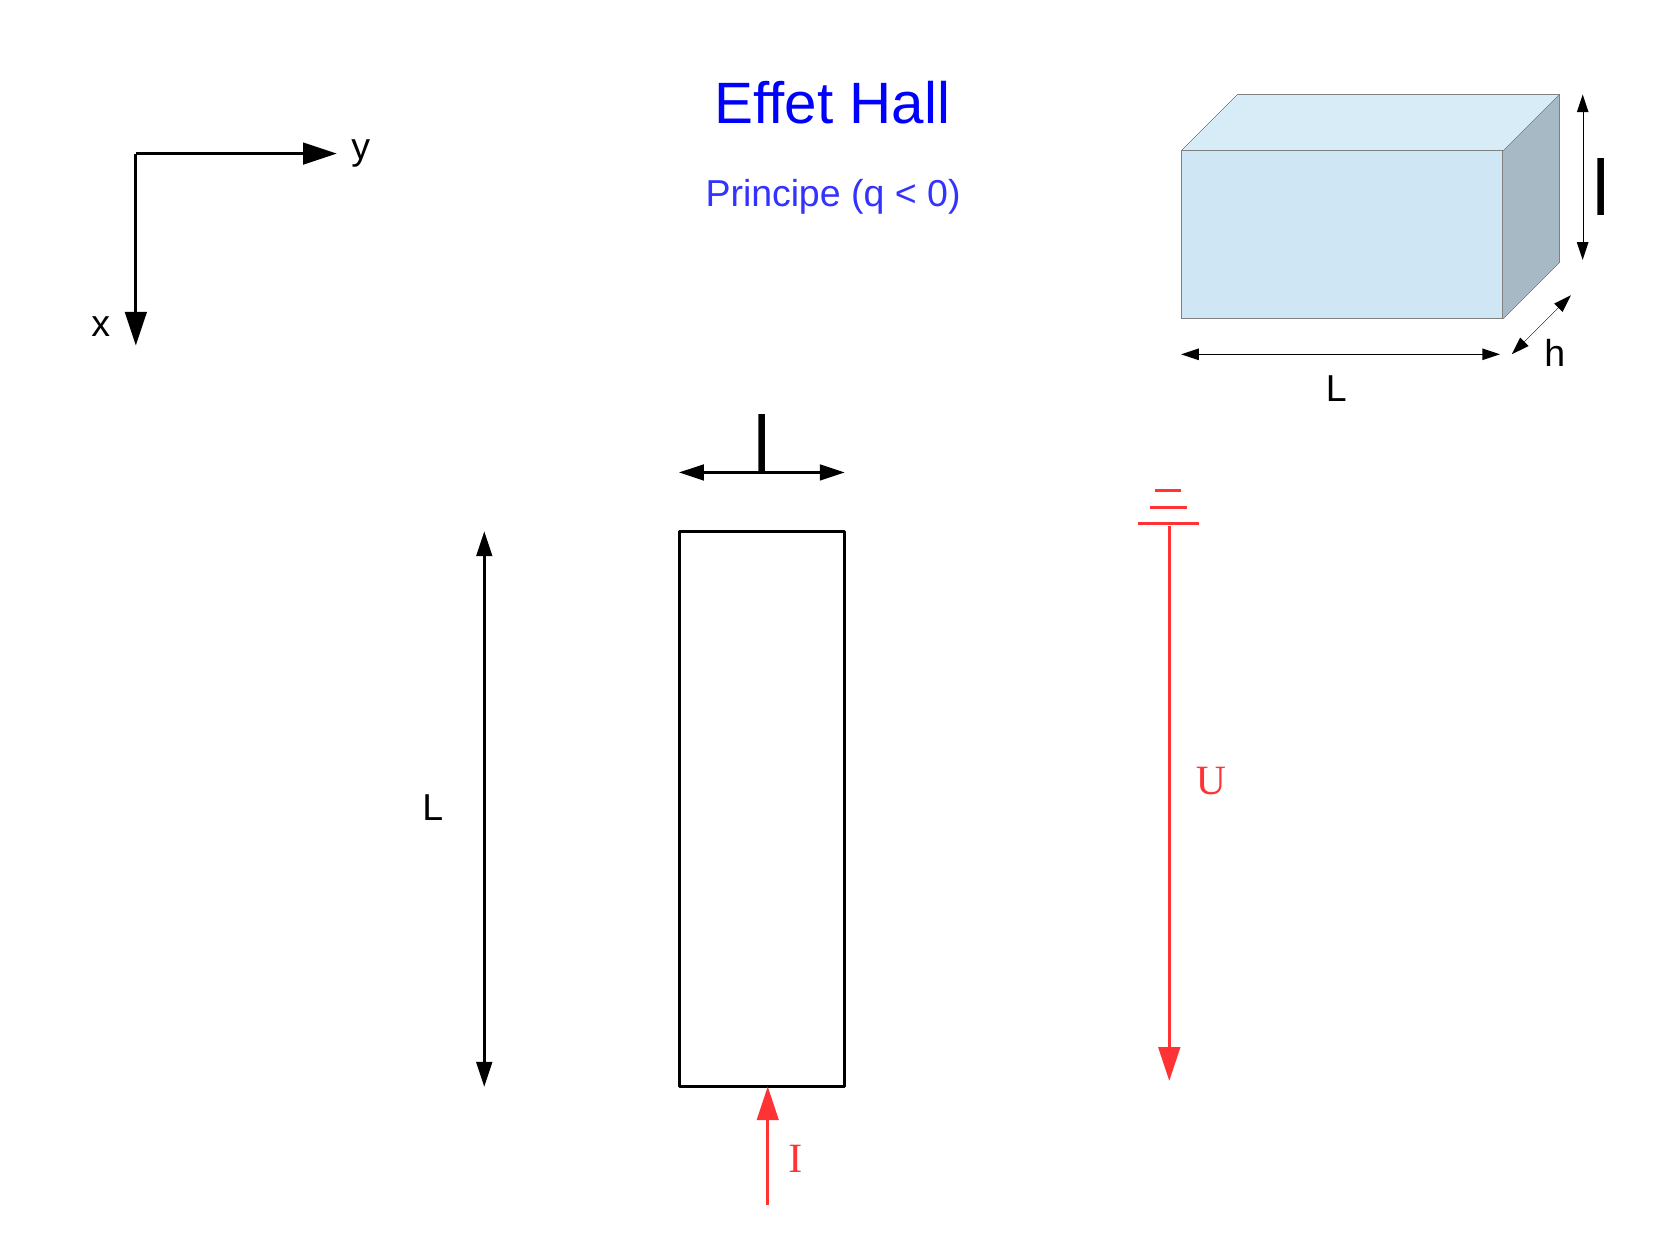

Effet Hall
y
l
Principe (q < 0)
x
h
L
l
U
L
I